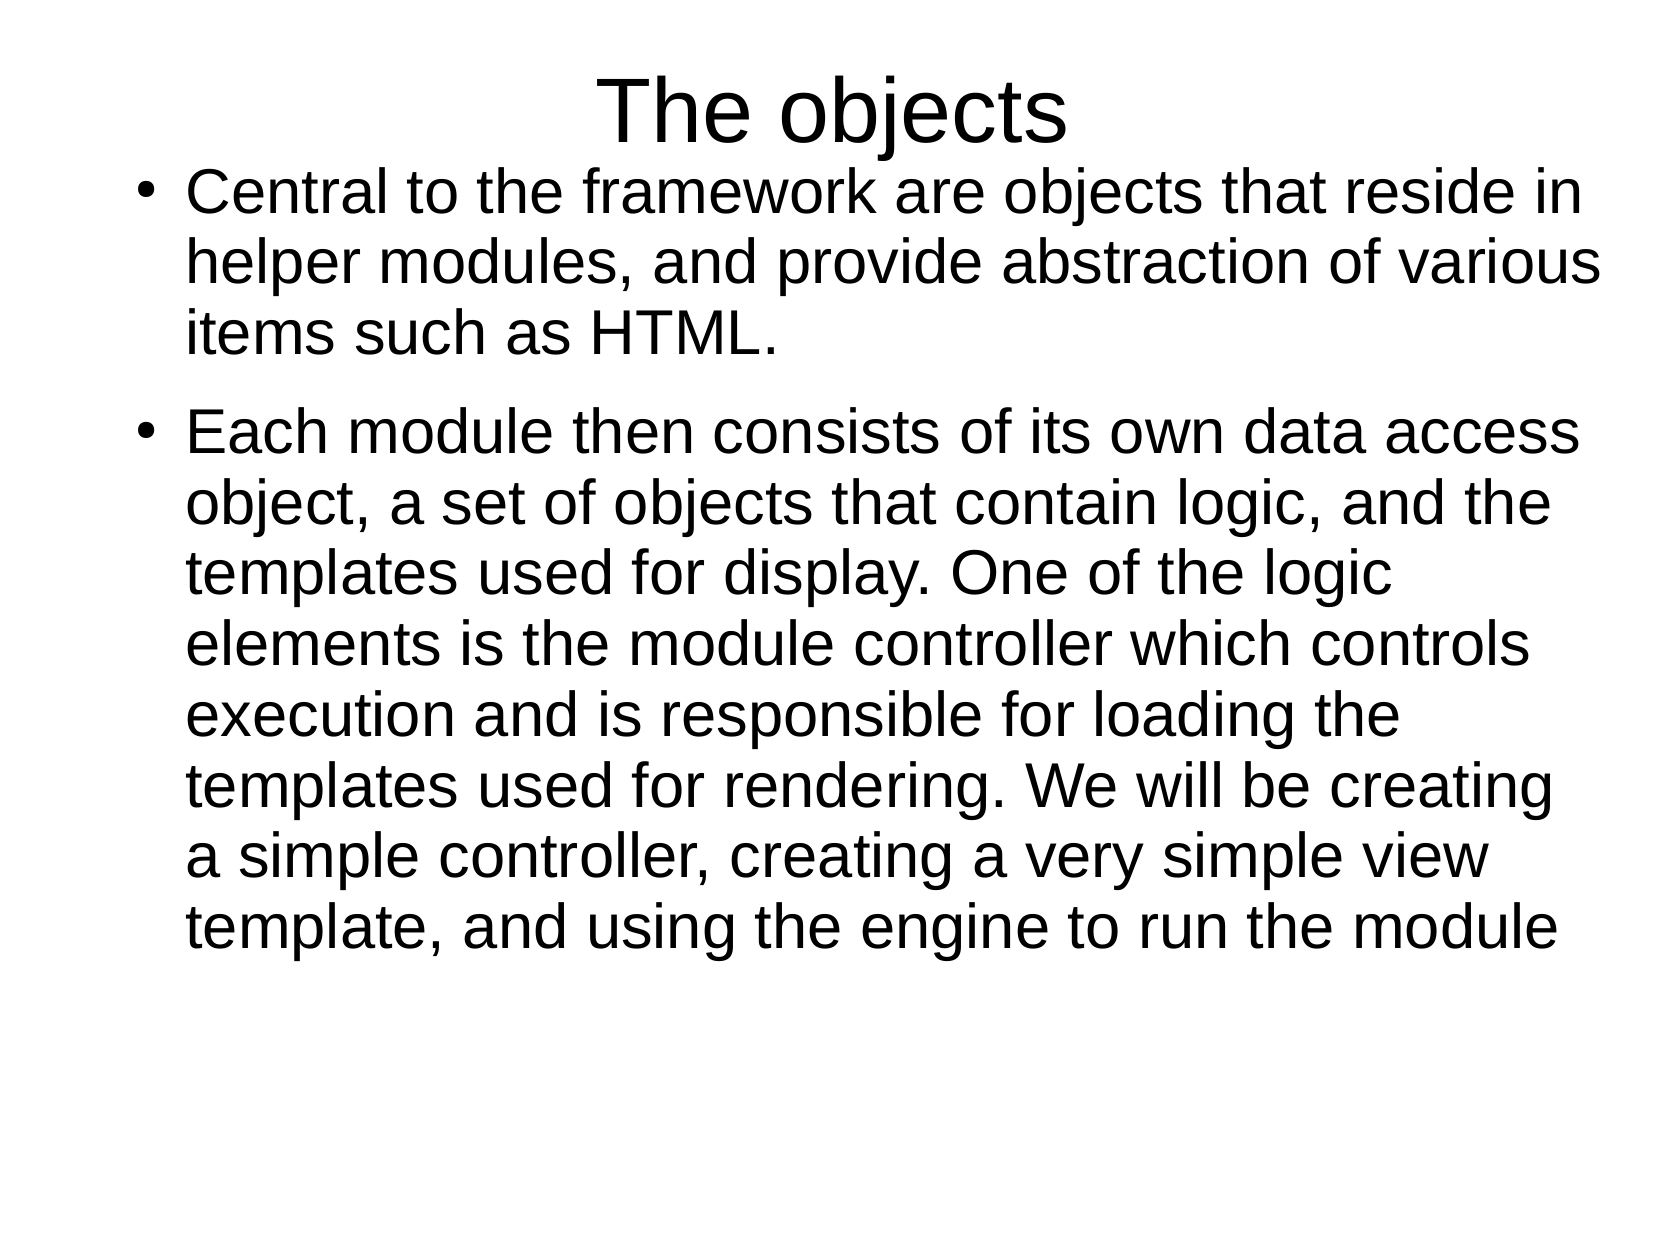

# The objects
Central to the framework are objects that reside in helper modules, and provide abstraction of various items such as HTML.
Each module then consists of its own data access object, a set of objects that contain logic, and the templates used for display. One of the logic elements is the module controller which controls execution and is responsible for loading the templates used for rendering. We will be creating a simple controller, creating a very simple view template, and using the engine to run the module